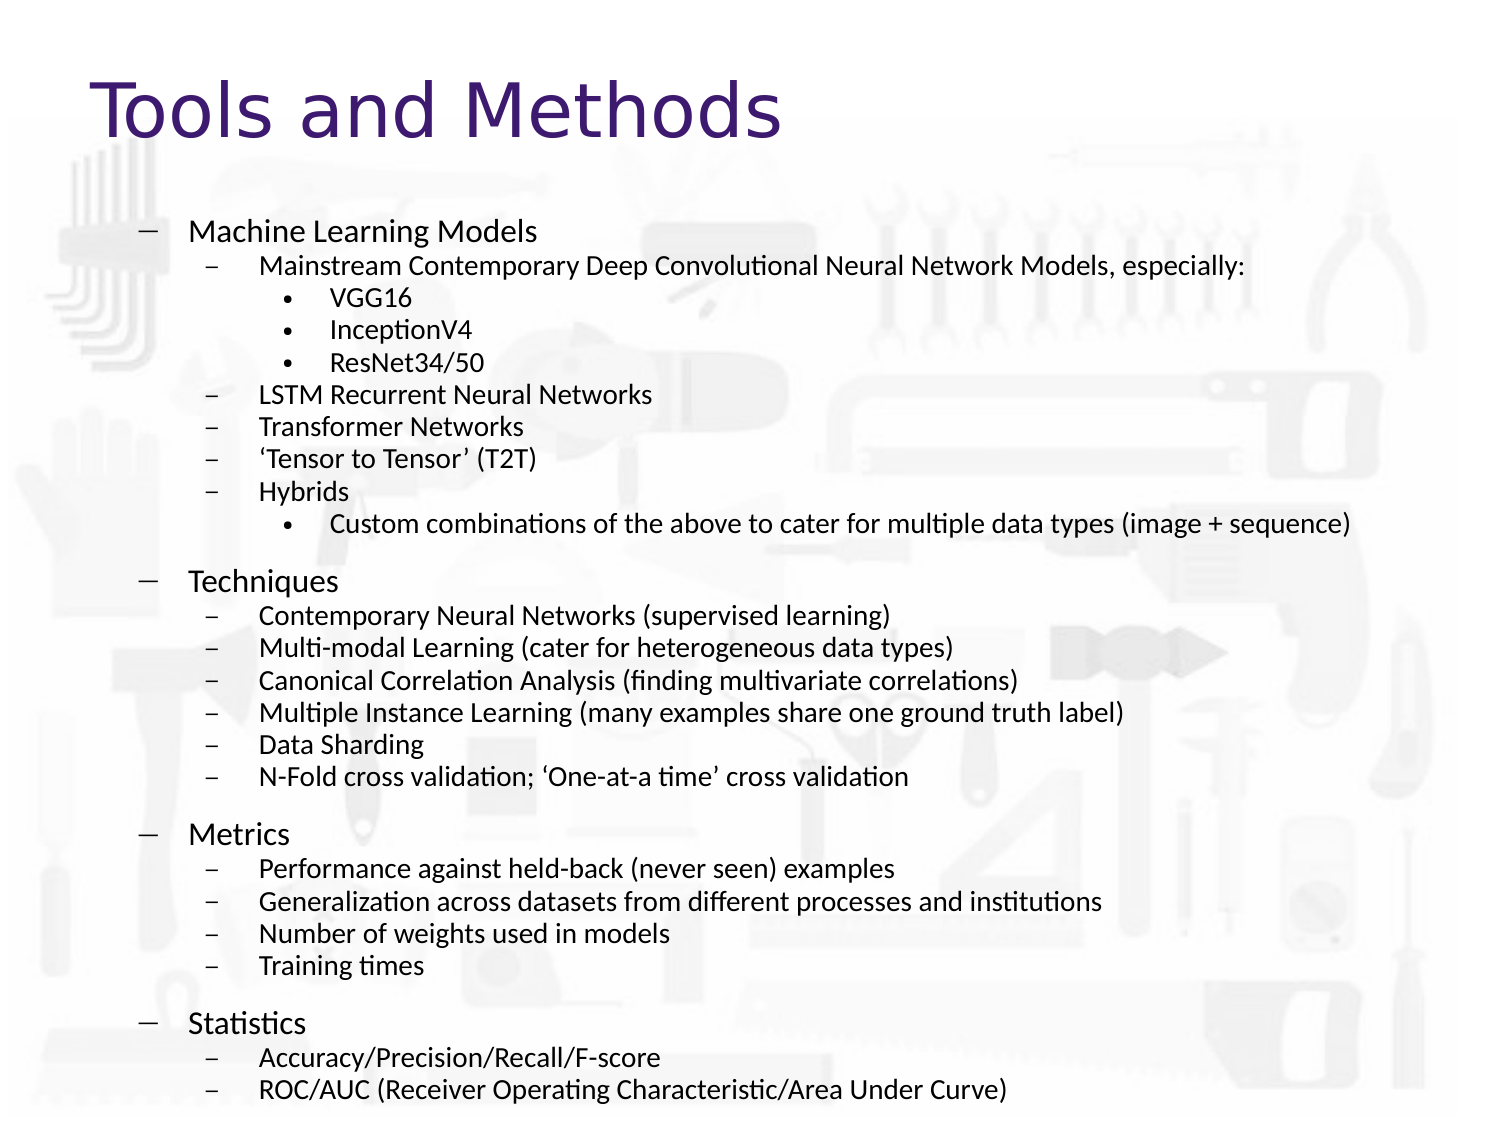

# Tools and Methods
Machine Learning Models
Mainstream Contemporary Deep Convolutional Neural Network Models, especially:
VGG16
InceptionV4
ResNet34/50
LSTM Recurrent Neural Networks
Transformer Networks
‘Tensor to Tensor’ (T2T)
Hybrids
Custom combinations of the above to cater for multiple data types (image + sequence)
Techniques
Contemporary Neural Networks (supervised learning)
Multi-modal Learning (cater for heterogeneous data types)
Canonical Correlation Analysis (finding multivariate correlations)
Multiple Instance Learning (many examples share one ground truth label)
Data Sharding
N-Fold cross validation; ‘One-at-a time’ cross validation
Metrics
Performance against held-back (never seen) examples
Generalization across datasets from different processes and institutions
Number of weights used in models
Training times
Statistics
Accuracy/Precision/Recall/F-score
ROC/AUC (Receiver Operating Characteristic/Area Under Curve)